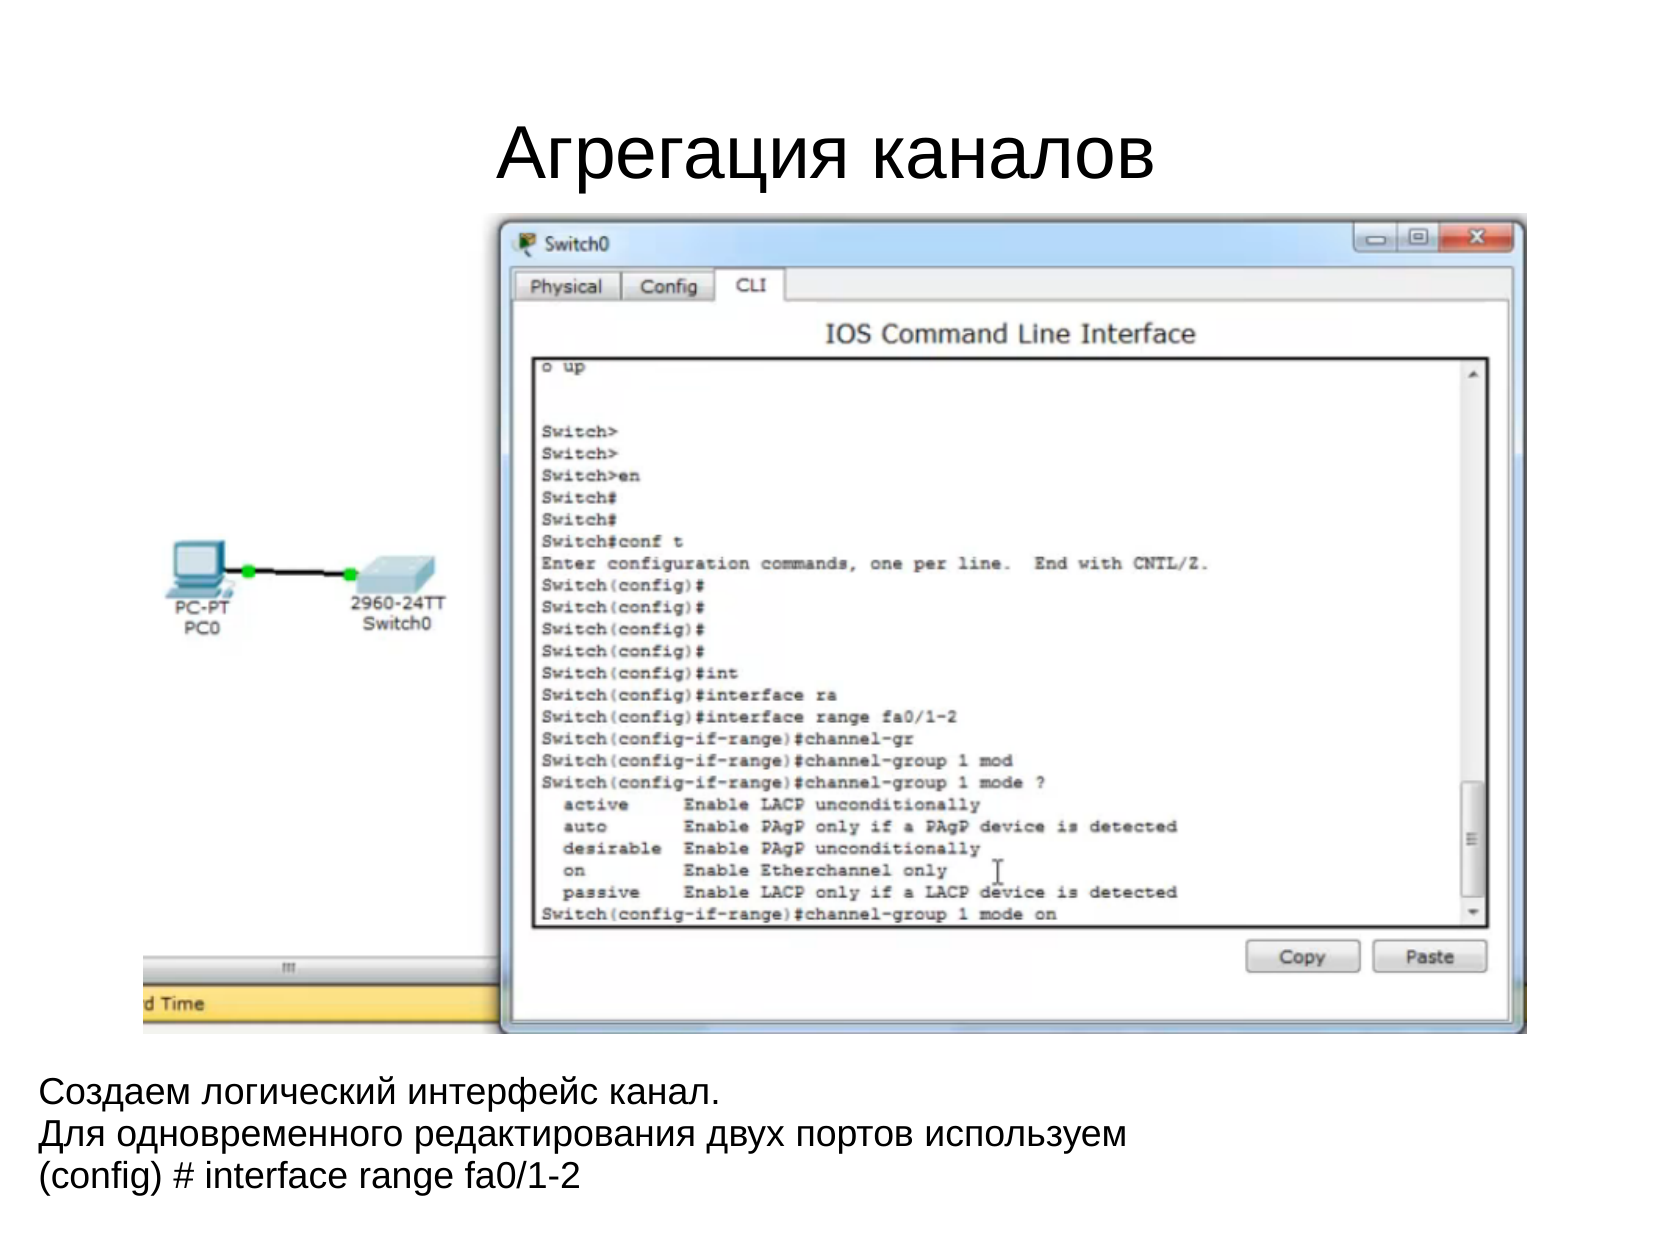

# Агрегация каналов
Создаем логический интерфейс канал.
Для одновременного редактирования двух портов используем
(config) # interface range fa0/1-2